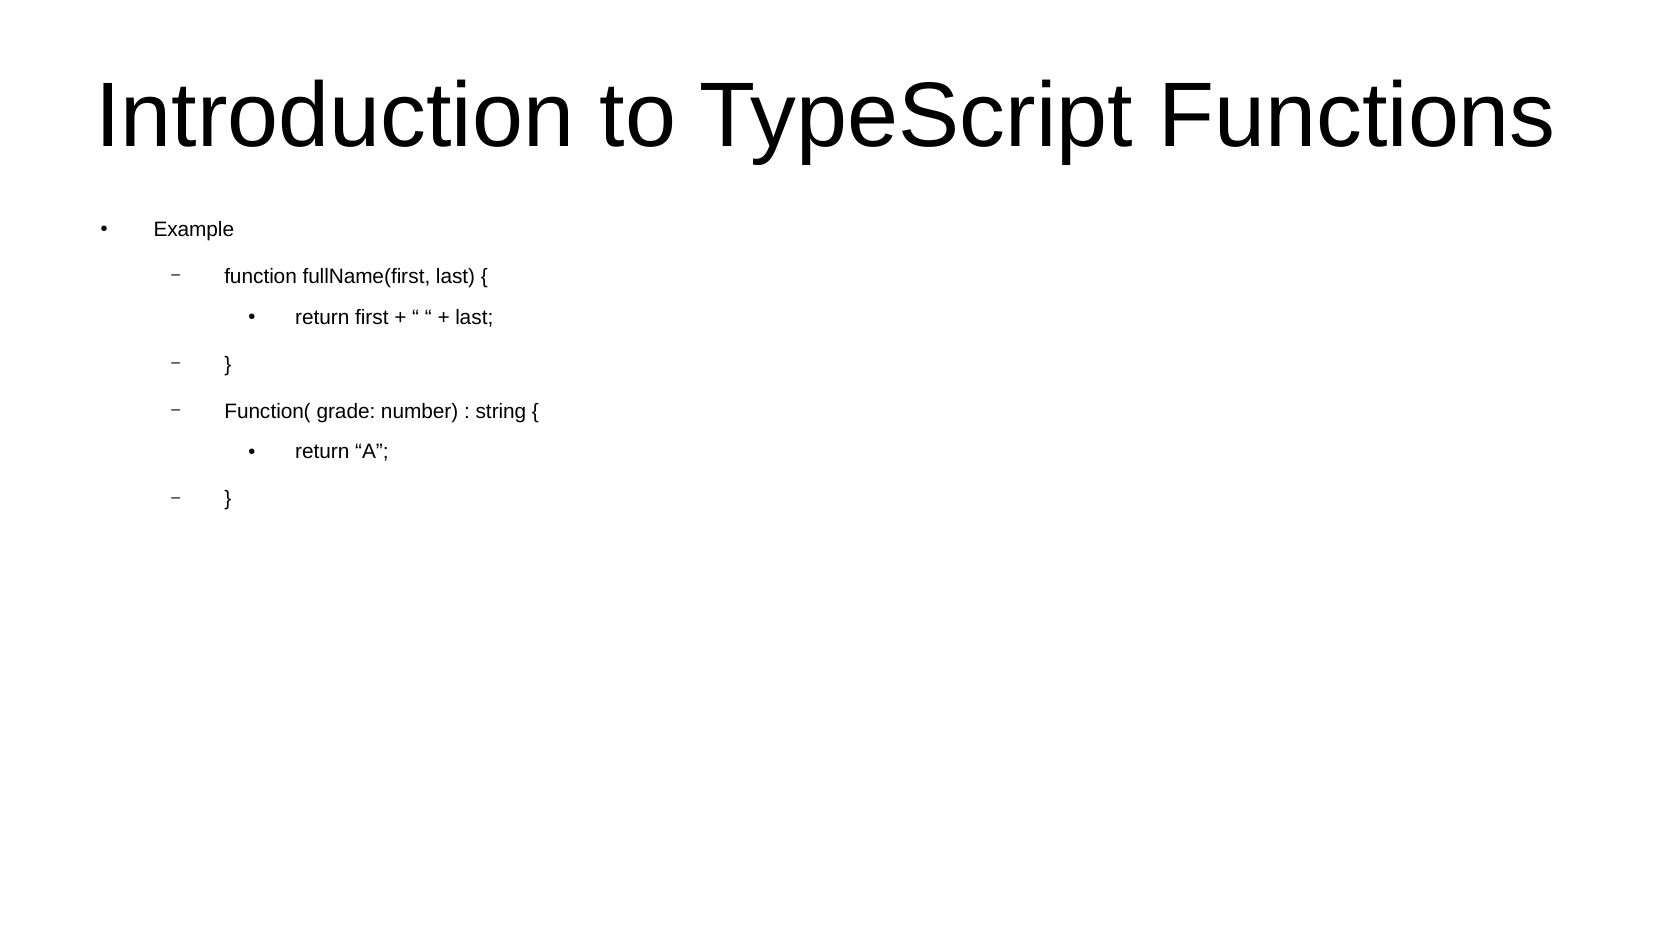

# Introduction to TypeScript Functions
Example
function fullName(first, last) {
return first + “ “ + last;
}
Function( grade: number) : string {
return “A”;
}